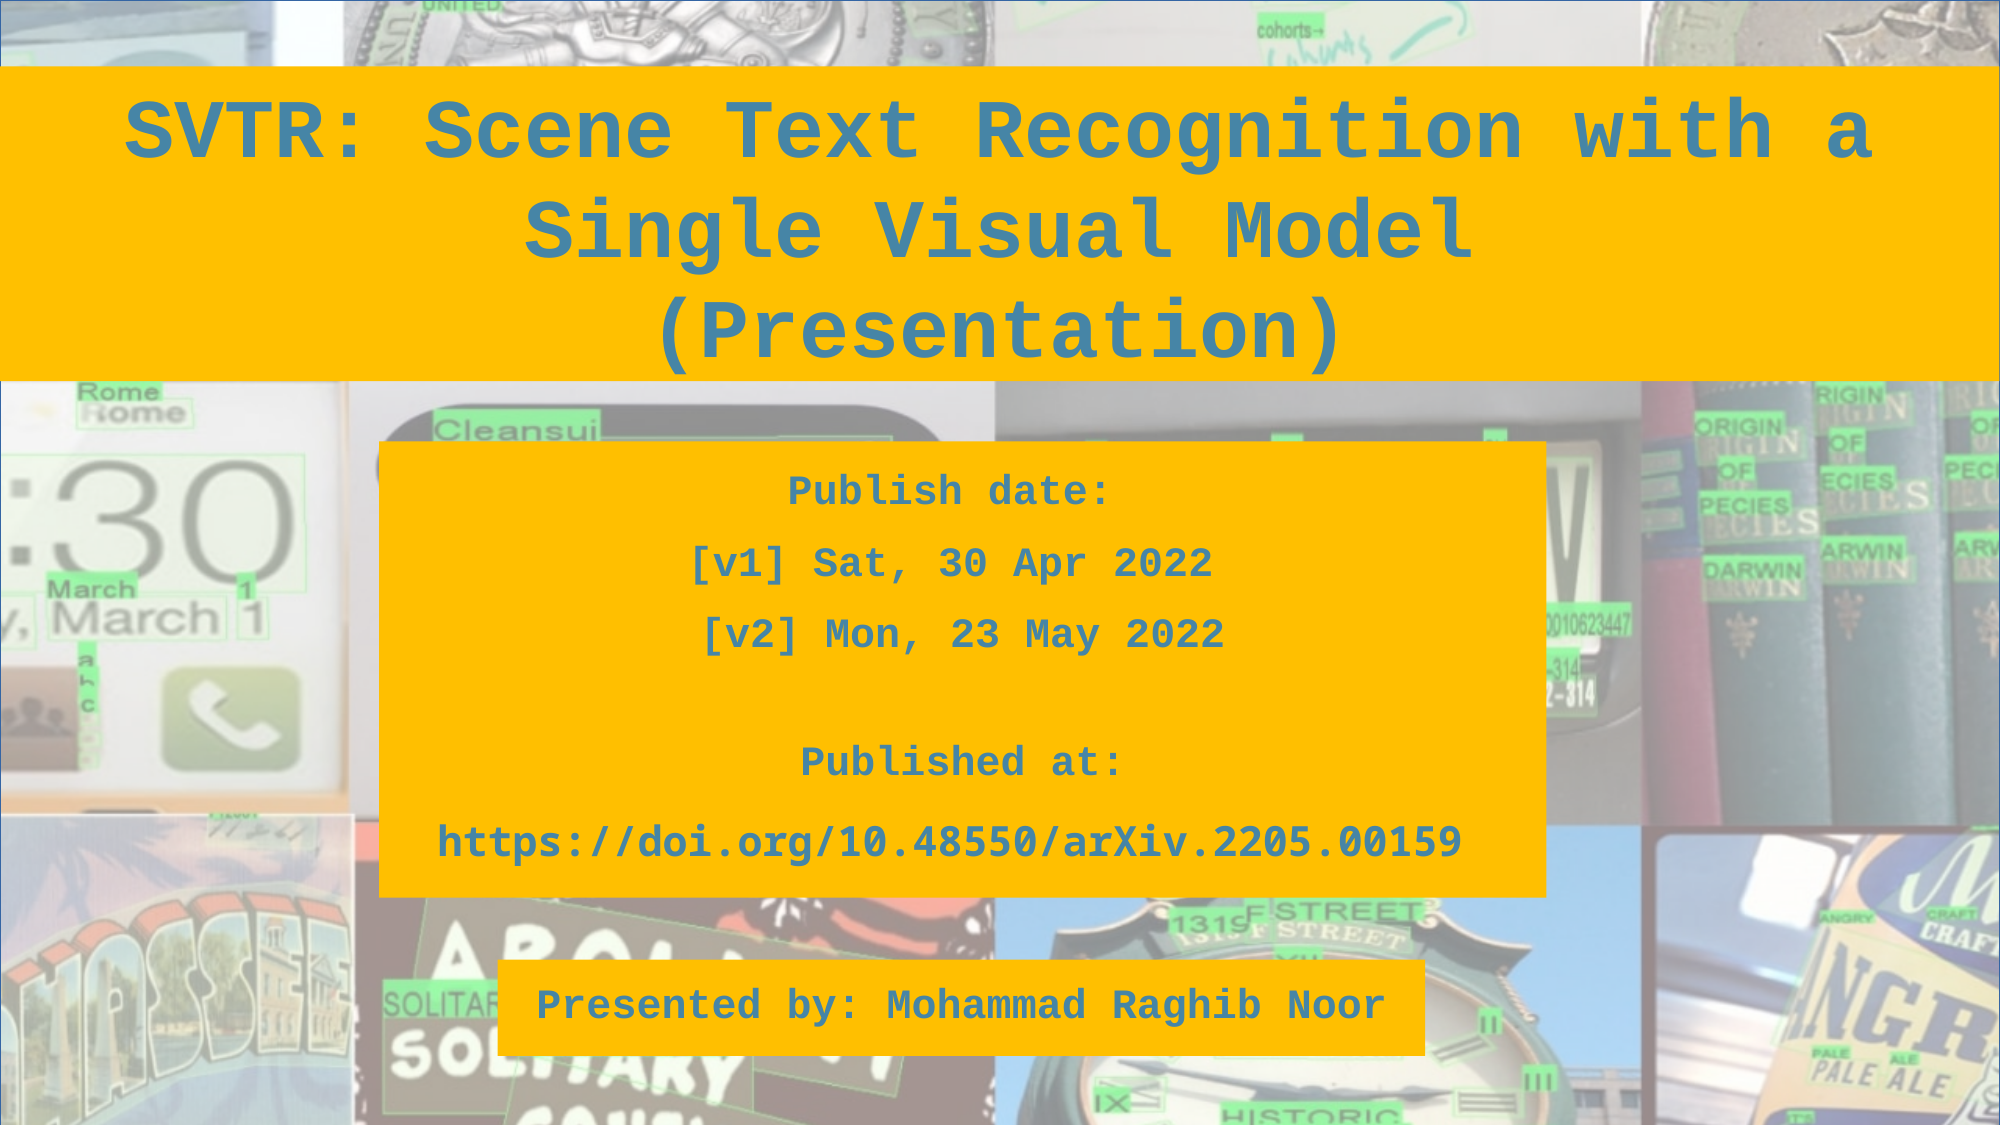

SVTR: Scene Text Recognition with a Single Visual Model
(Presentation)
Publish date:
[v1] Sat, 30 Apr 2022
[v2] Mon, 23 May 2022
Published at:
https://doi.org/10.48550/arXiv.2205.00159
Presented by: Mohammad Raghib Noor